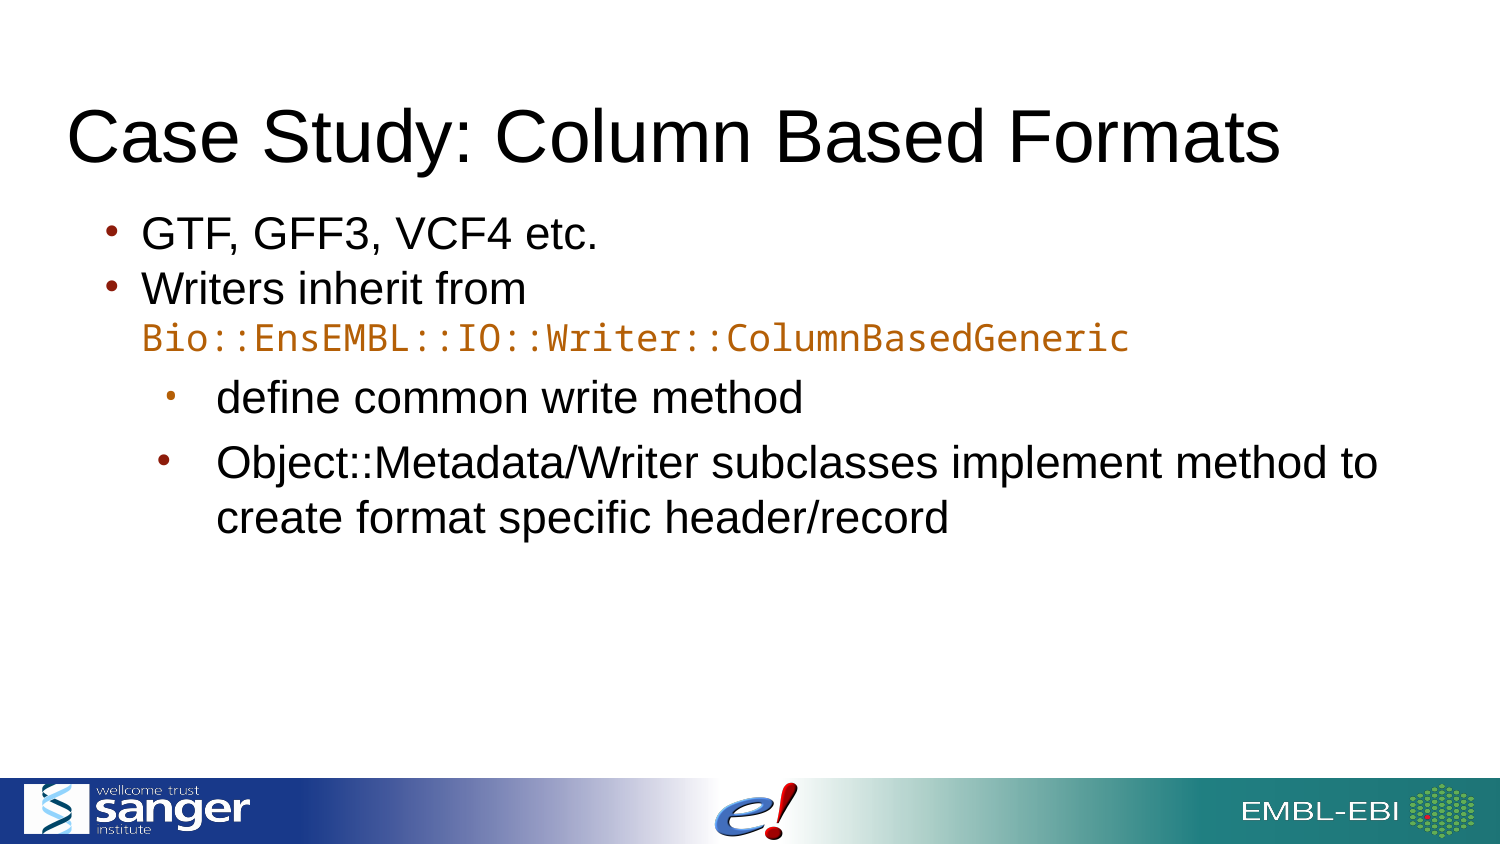

# Case Study: Column Based Formats
GTF, GFF3, VCF4 etc.
Writers inherit from Bio::EnsEMBL::IO::Writer::ColumnBasedGeneric
define common write method
Object::Metadata/Writer subclasses implement method to create format specific header/record